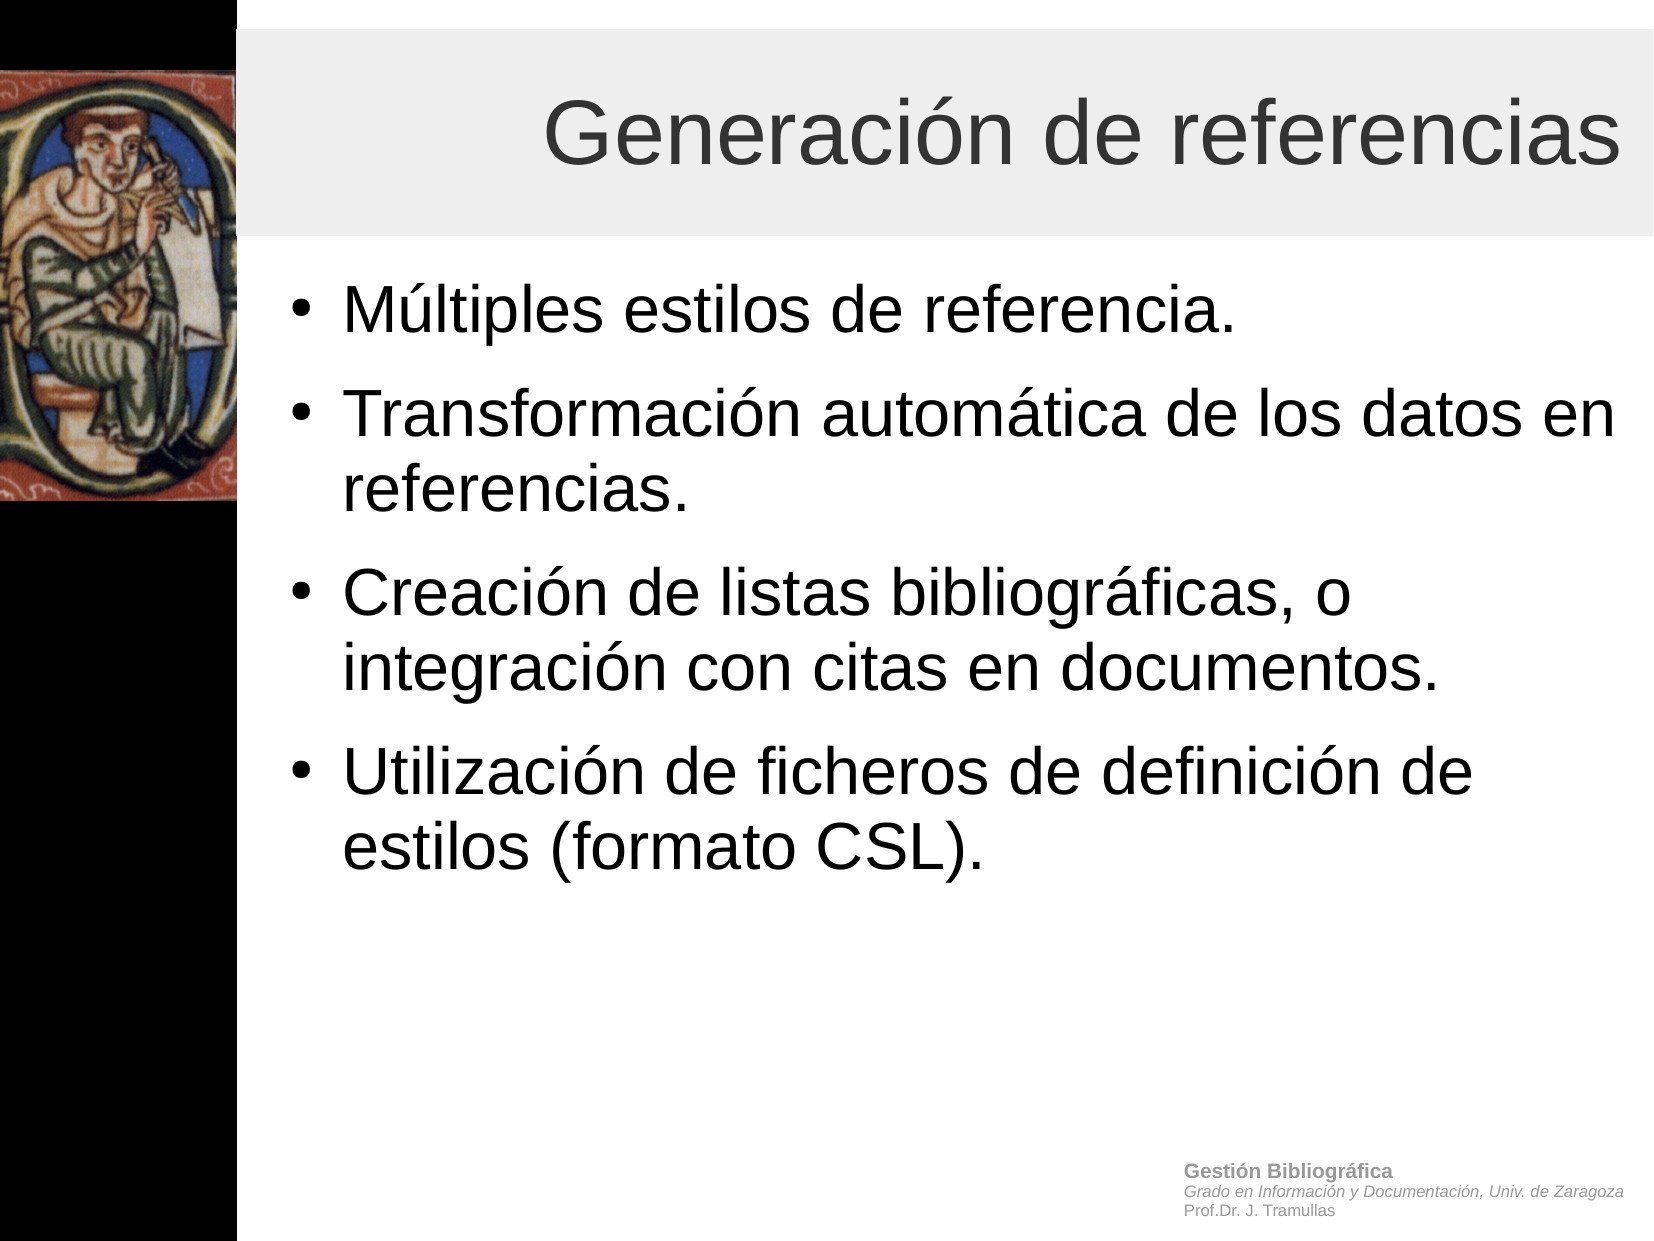

# Generación de referencias
Múltiples estilos de referencia.
Transformación automática de los datos en referencias.
Creación de listas bibliográficas, o integración con citas en documentos.
Utilización de ficheros de definición de estilos (formato CSL).